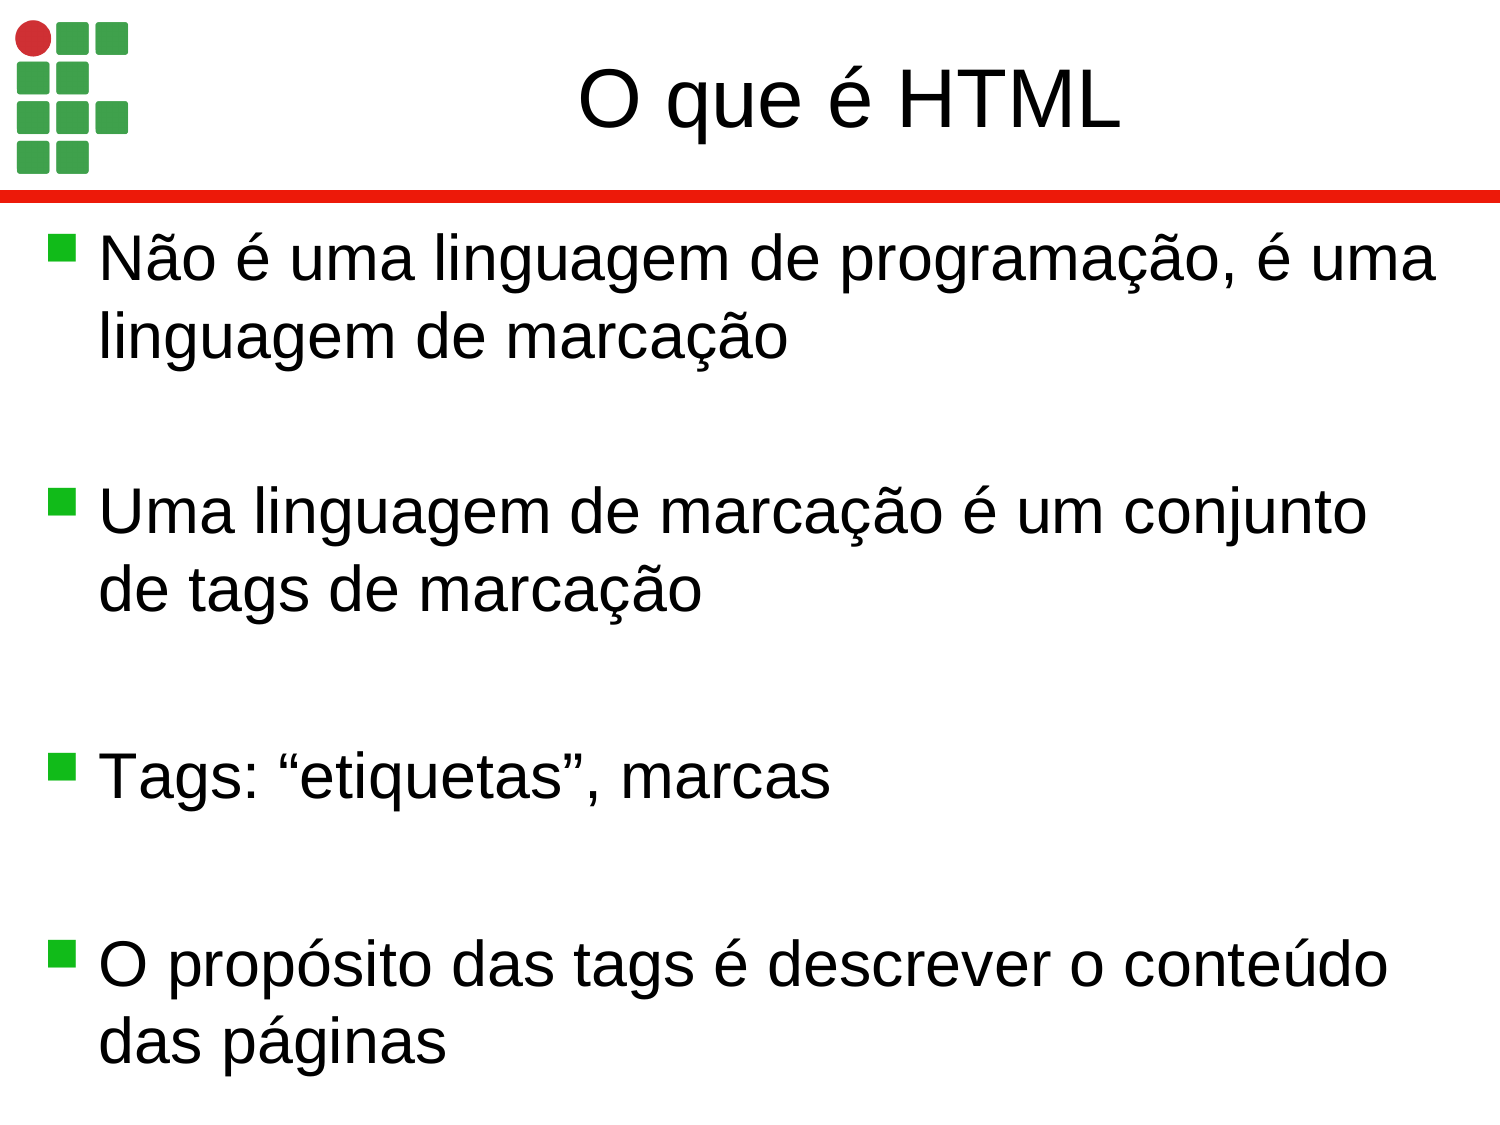

# O que é HTML
Não é uma linguagem de programação, é uma linguagem de marcação
Uma linguagem de marcação é um conjunto de tags de marcação
Tags: “etiquetas”, marcas
O propósito das tags é descrever o conteúdo das páginas